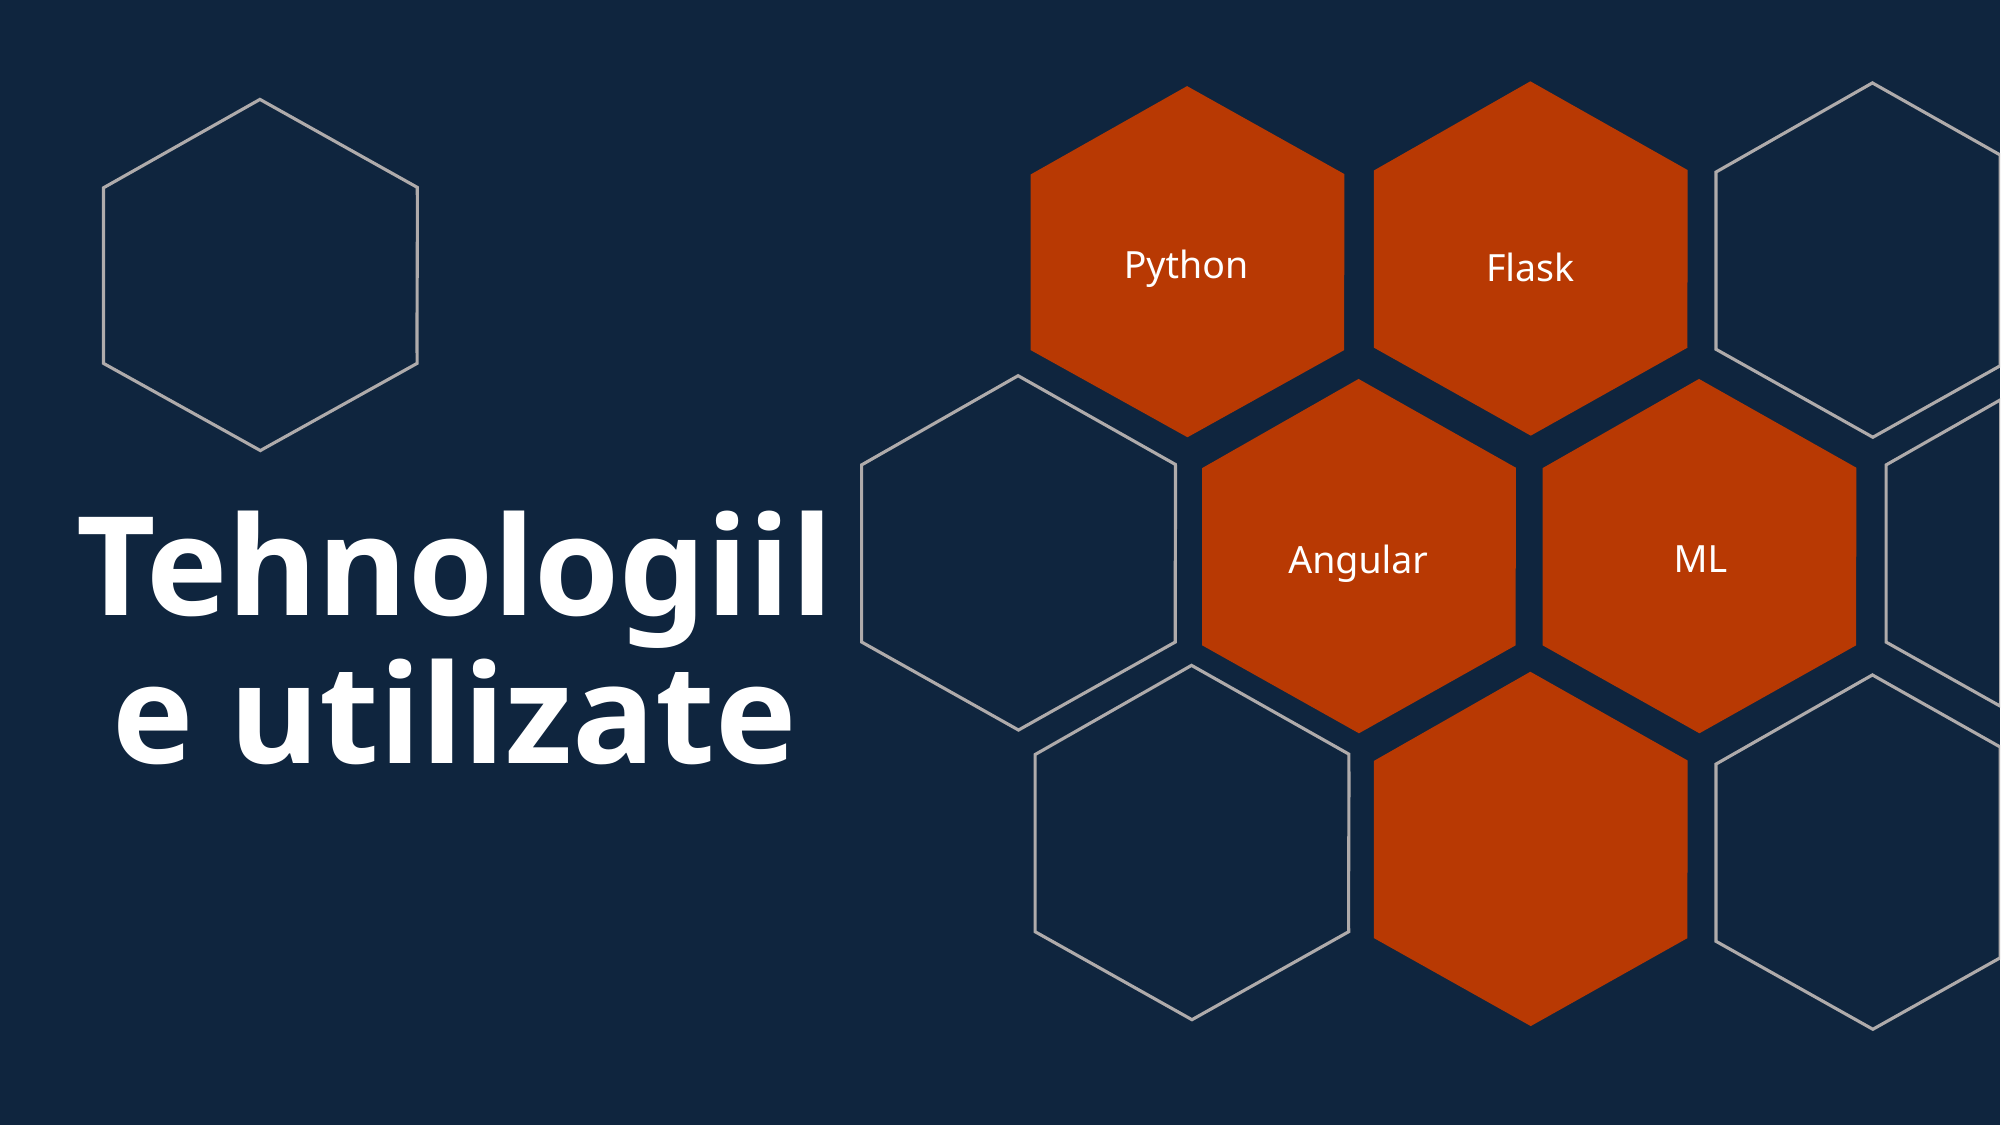

Python
Flask
ML
Angular
# Tehnologiile utilizate